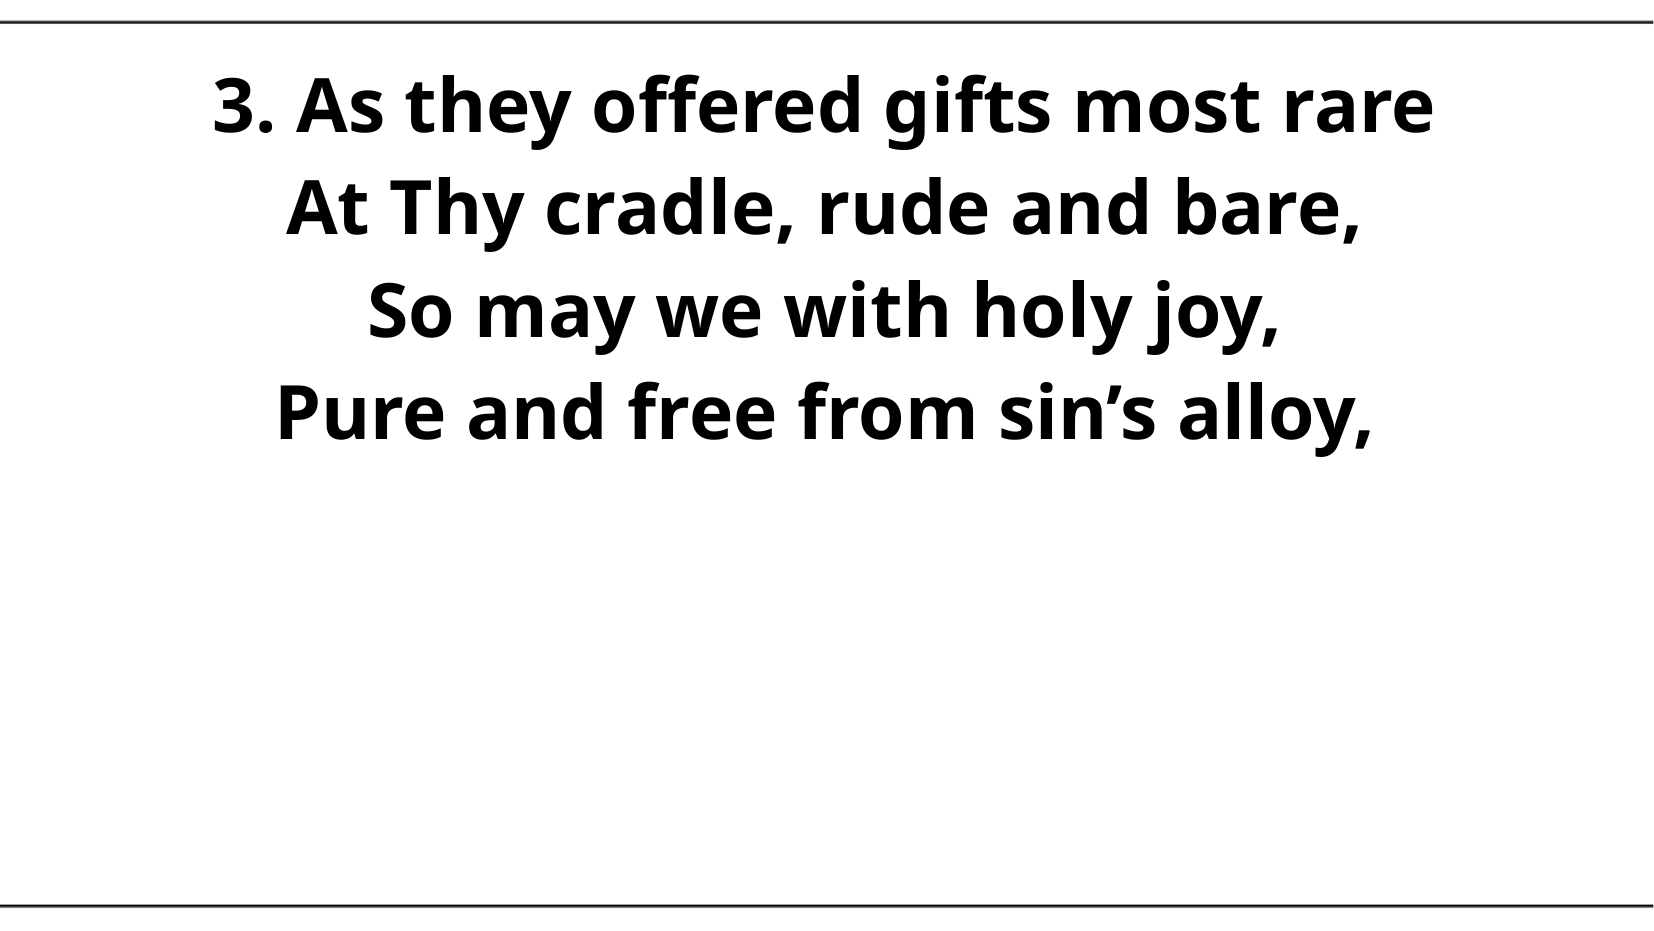

3.	 As they offered gifts most rare
At Thy cradle, rude and bare,
So may we with holy joy,
Pure and free from sin’s alloy,